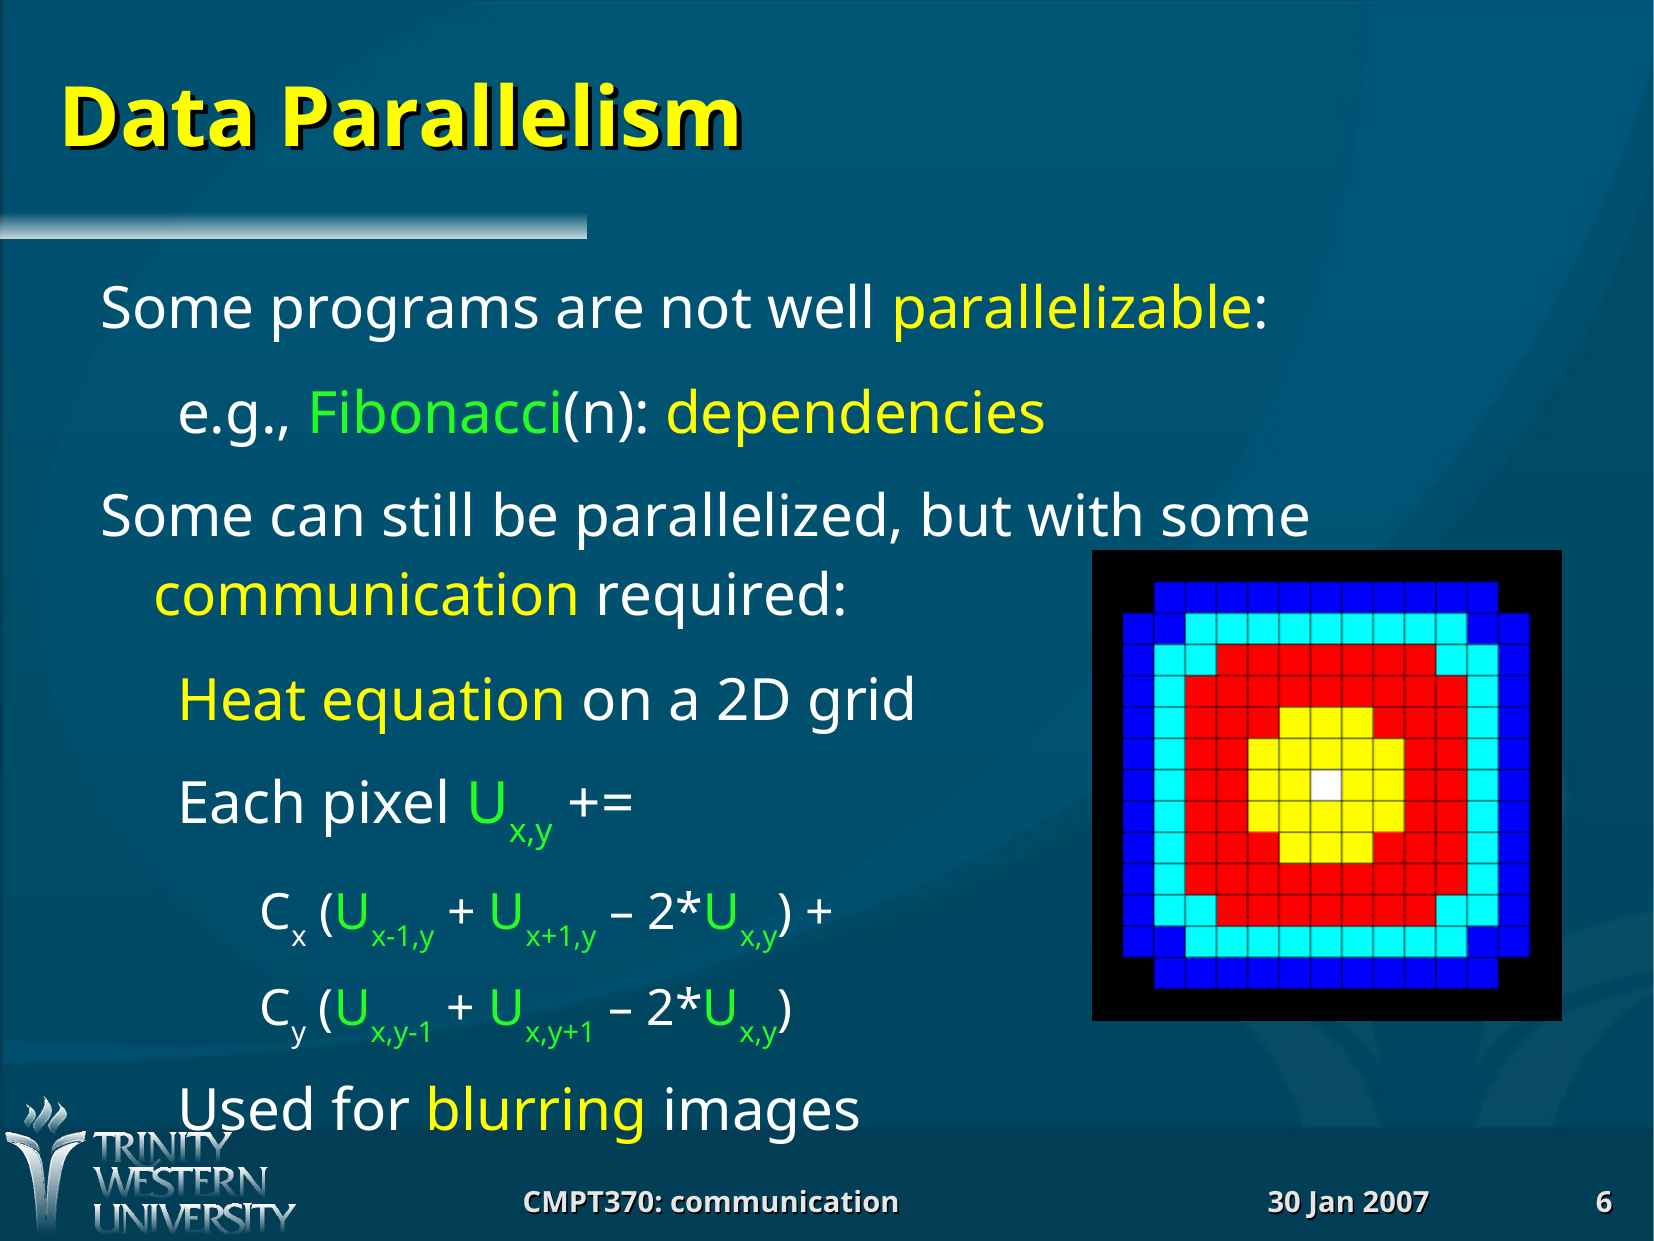

# Data Parallelism
Some programs are not well parallelizable:
e.g., Fibonacci(n): dependencies
Some can still be parallelized, but with some communication required:
Heat equation on a 2D grid
Each pixel Ux,y +=
Cx (Ux-1,y + Ux+1,y – 2*Ux,y) +
Cy (Ux,y-1 + Ux,y+1 – 2*Ux,y)
Used for blurring images
CMPT370: communication
30 Jan 2007
6